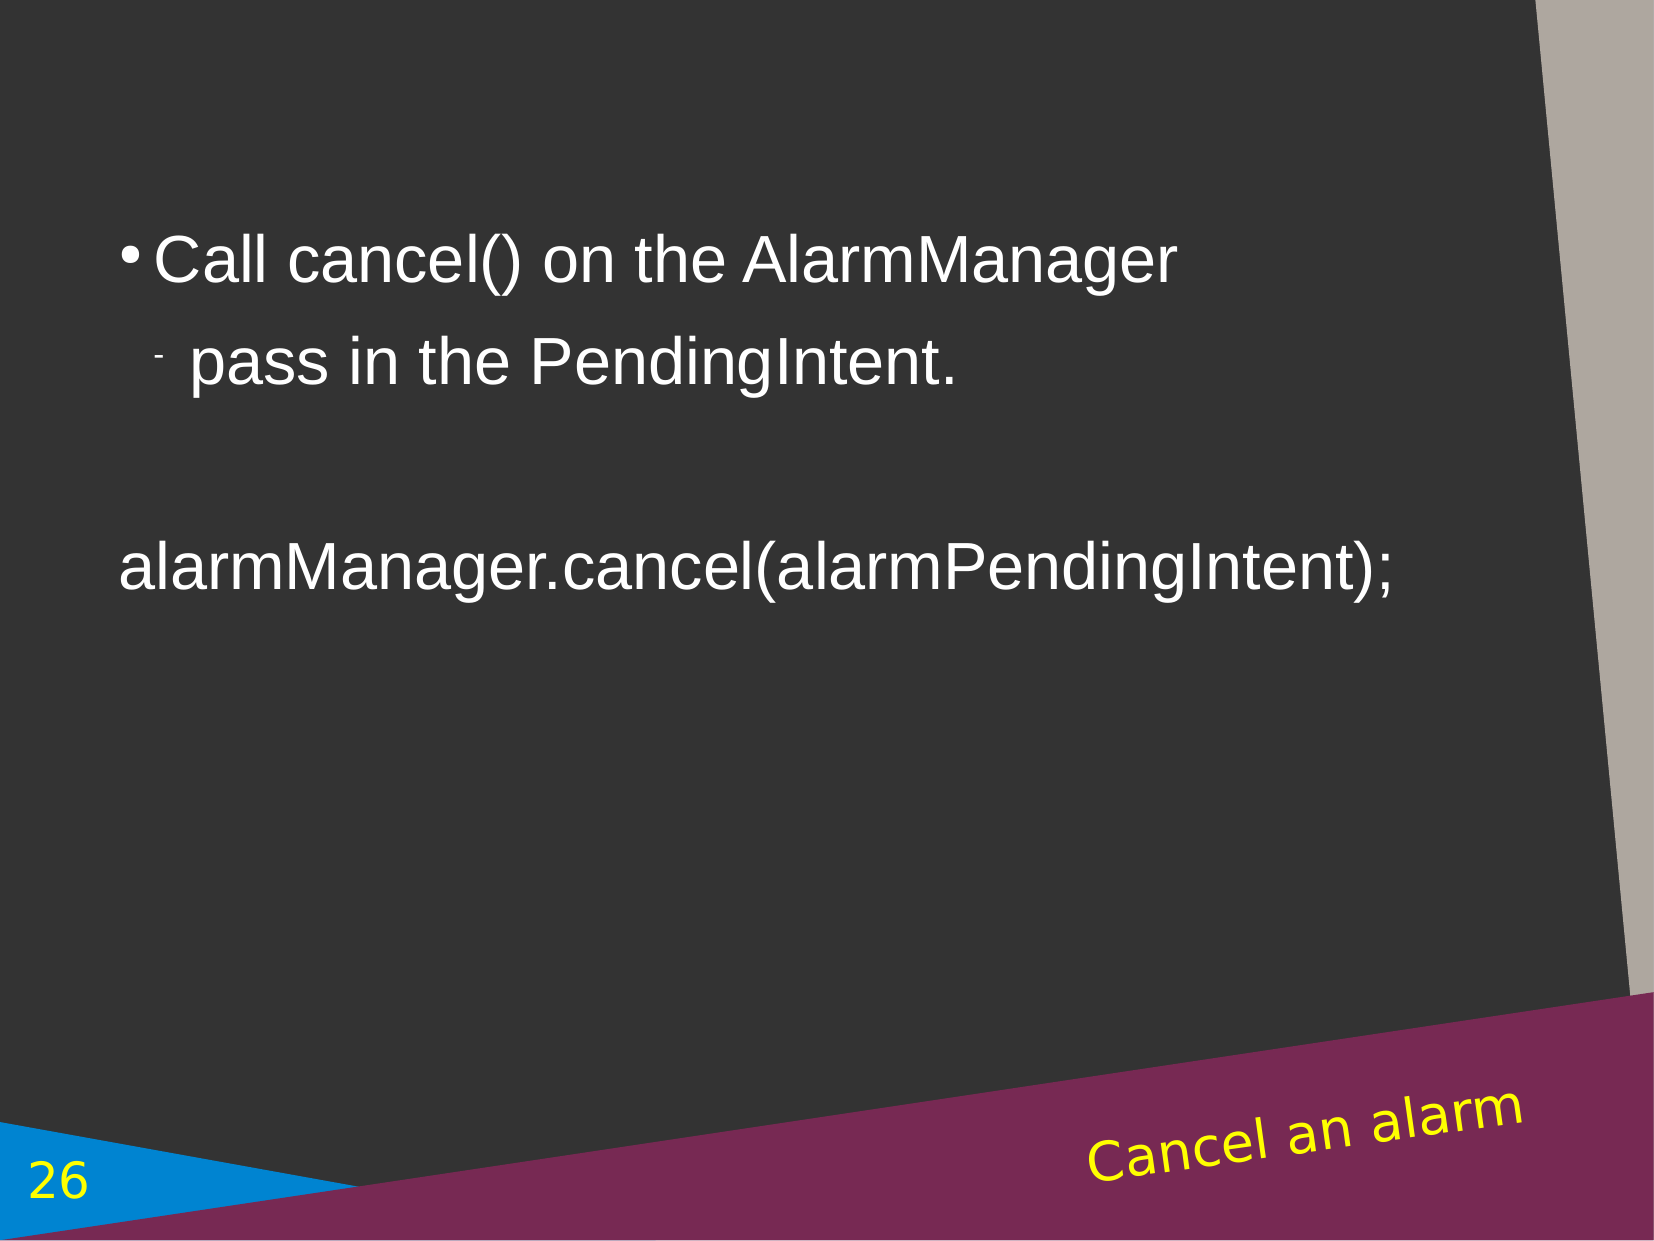

Call cancel() on the AlarmManager
pass in the PendingIntent.
alarmManager.cancel(alarmPendingIntent);
# Cancel an alarm
26